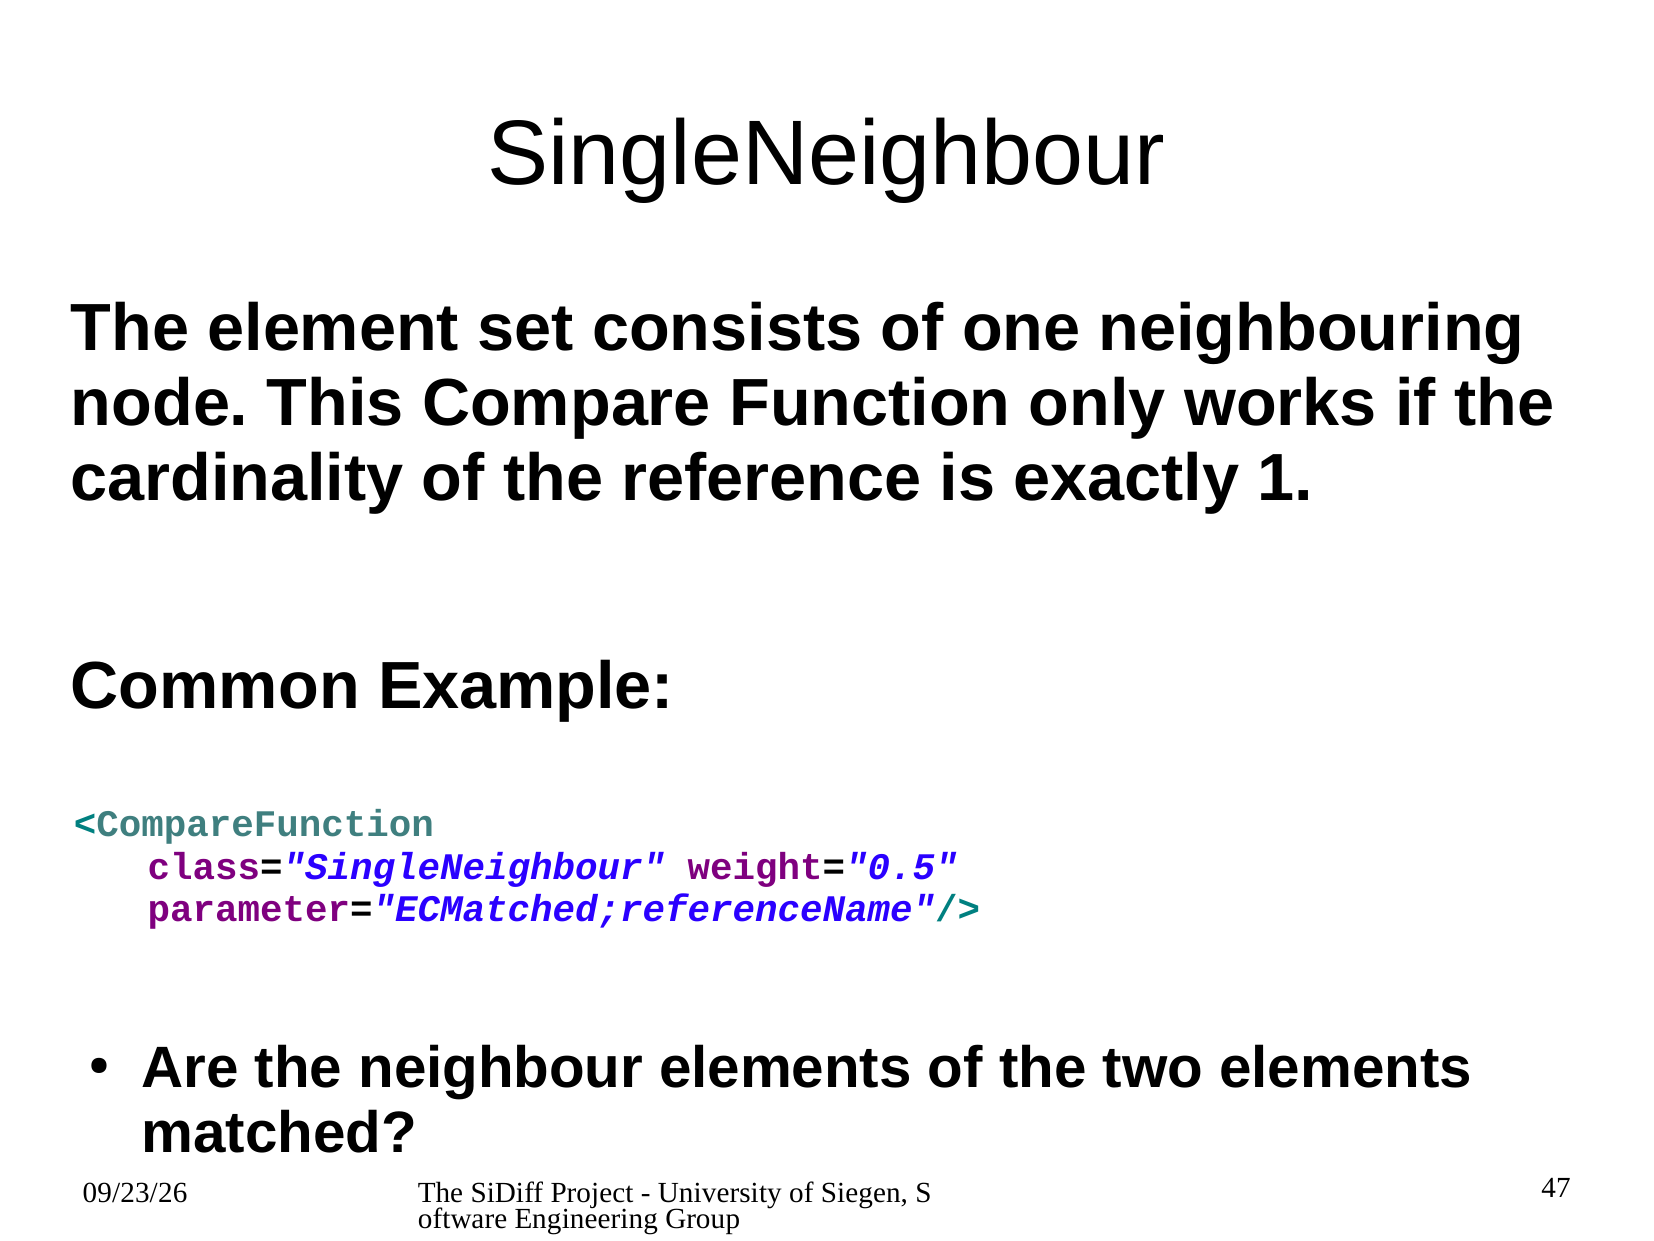

# SingleNeighbour
The element set consists of one neighbouring node. This Compare Function only works if the cardinality of the reference is exactly 1.
Common Example:
	<CompareFunction
 		class="SingleNeighbour" weight="0.5"
		parameter="ECMatched;referenceName"/>
Are the neighbour elements of the two elements matched?
47
The SiDiff Project - University of Siegen, Software Engineering Group